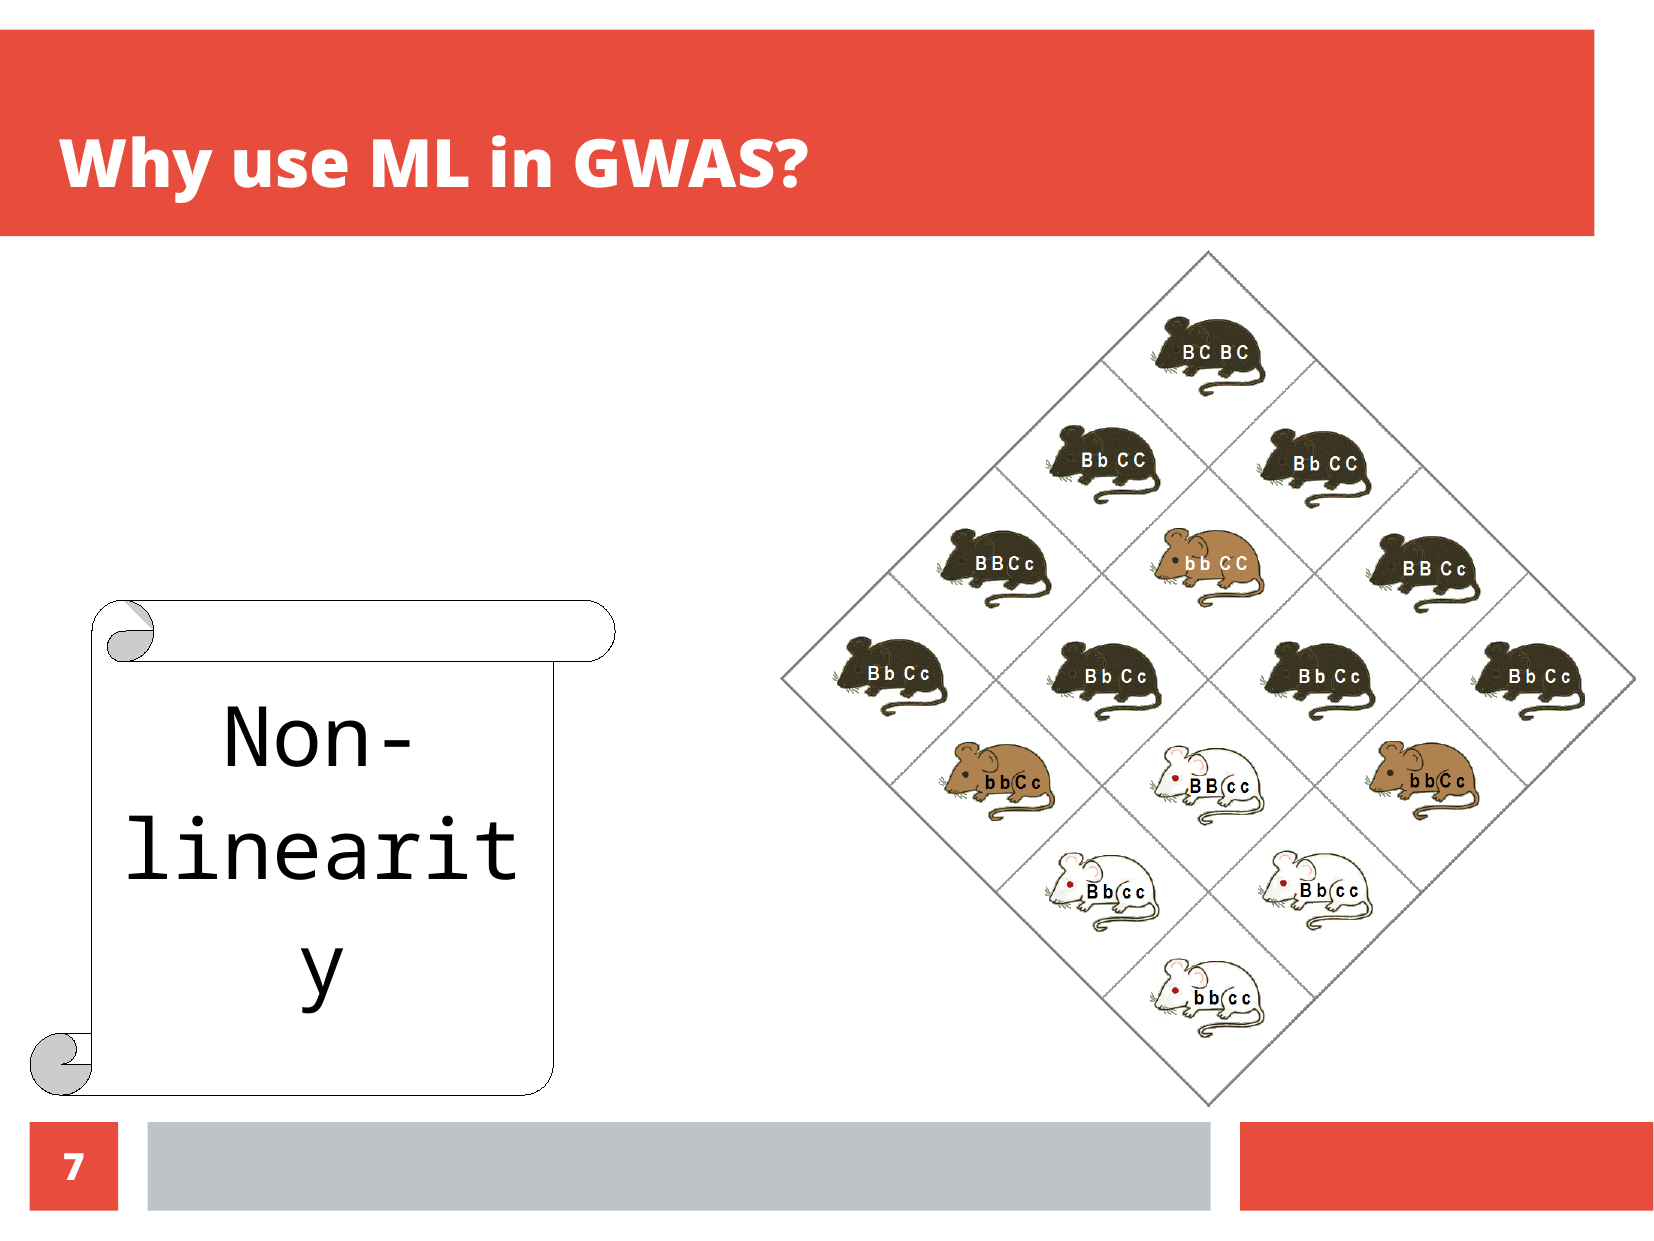

# Why use ML in GWAS?
Non-
linearity
7